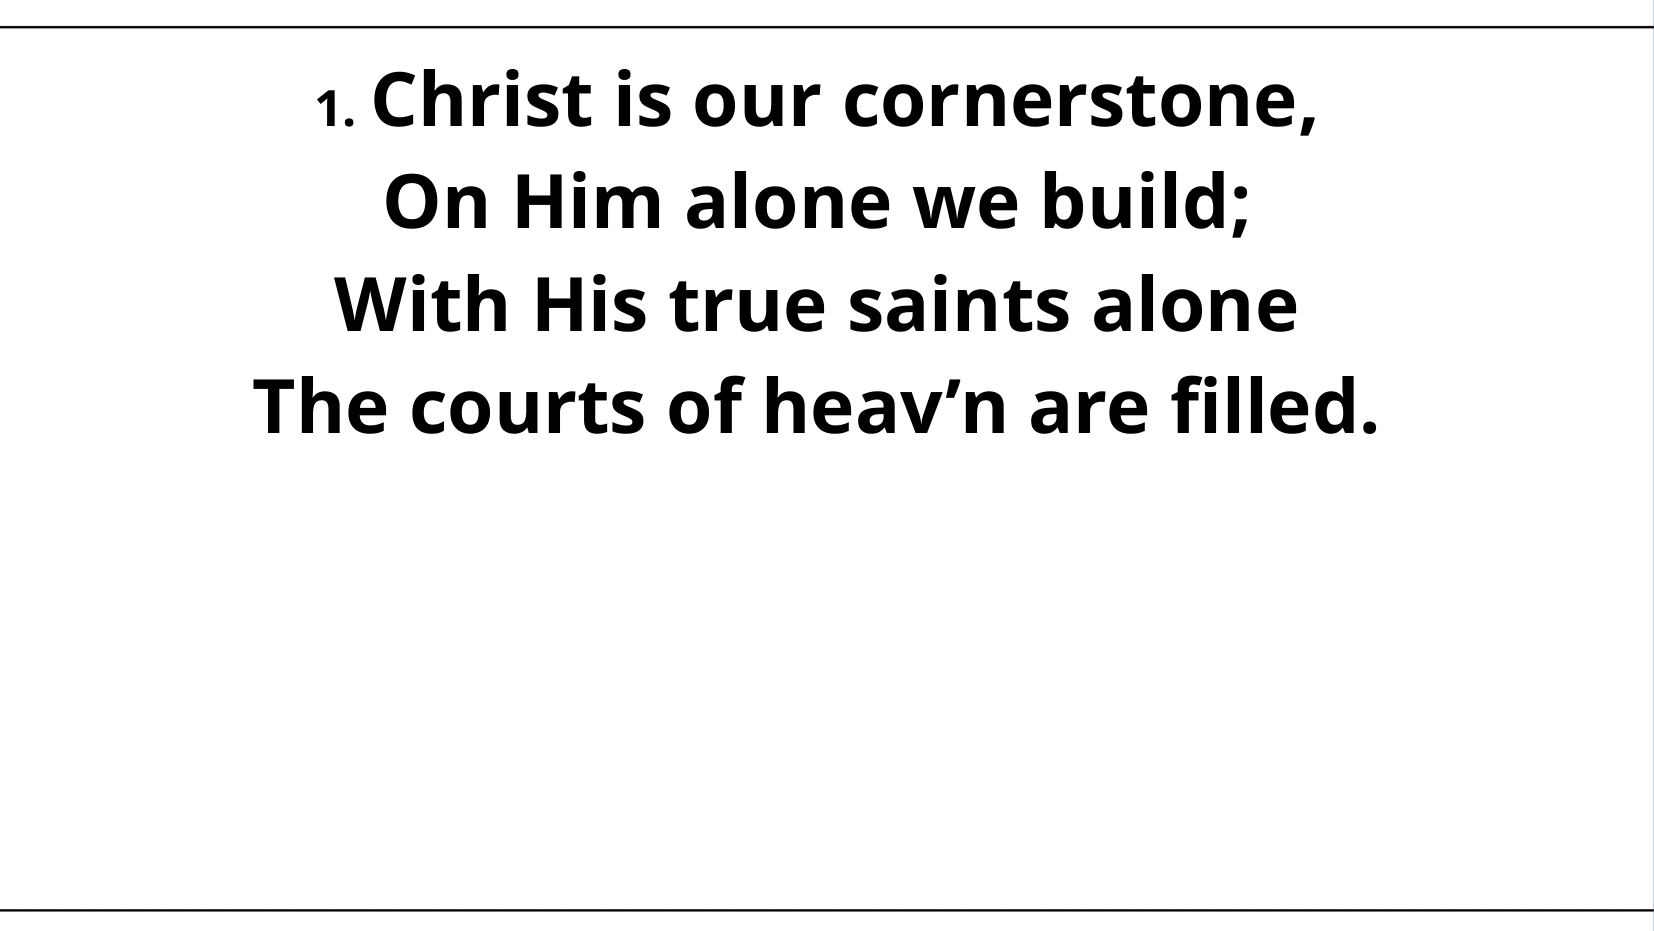

1. Christ is our cornerstone,
On Him alone we build;
With His true saints alone
The courts of heav’n are filled.